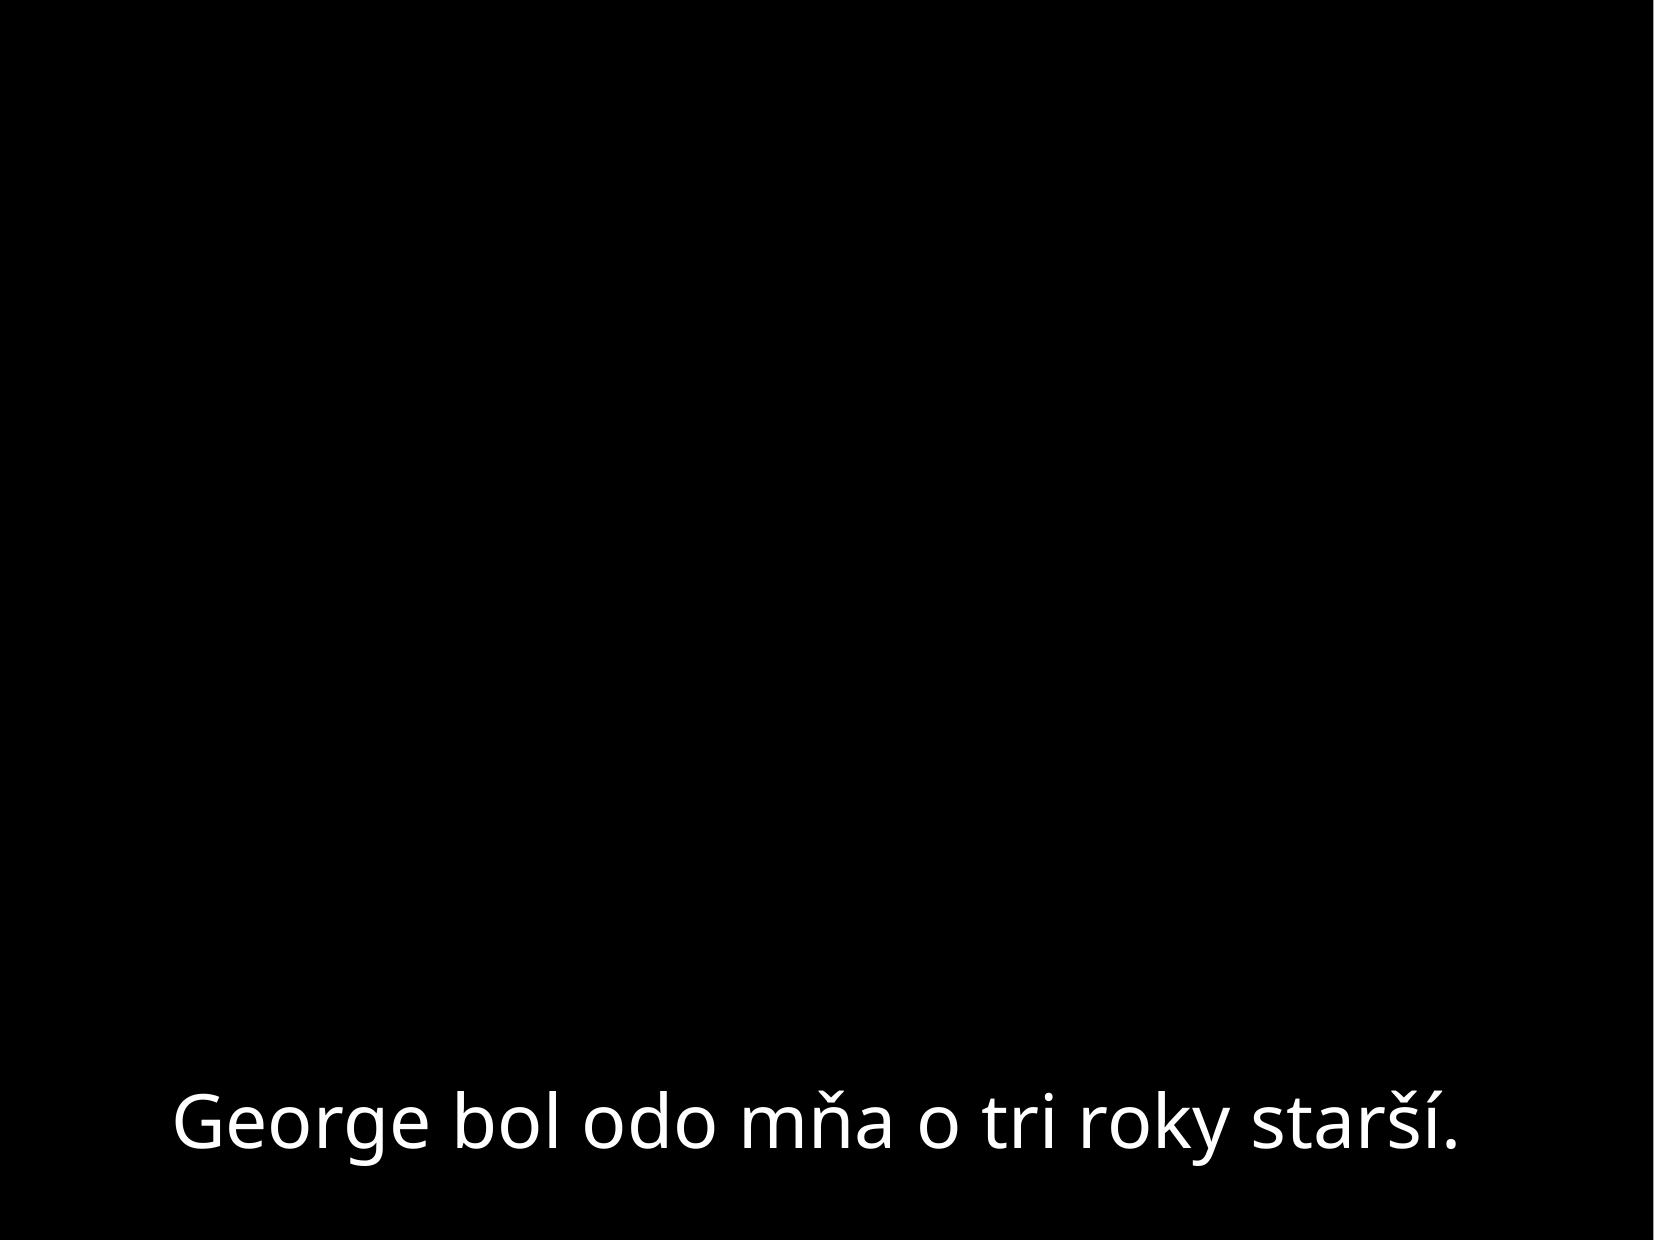

# George bol odo mňa o tri roky starší.